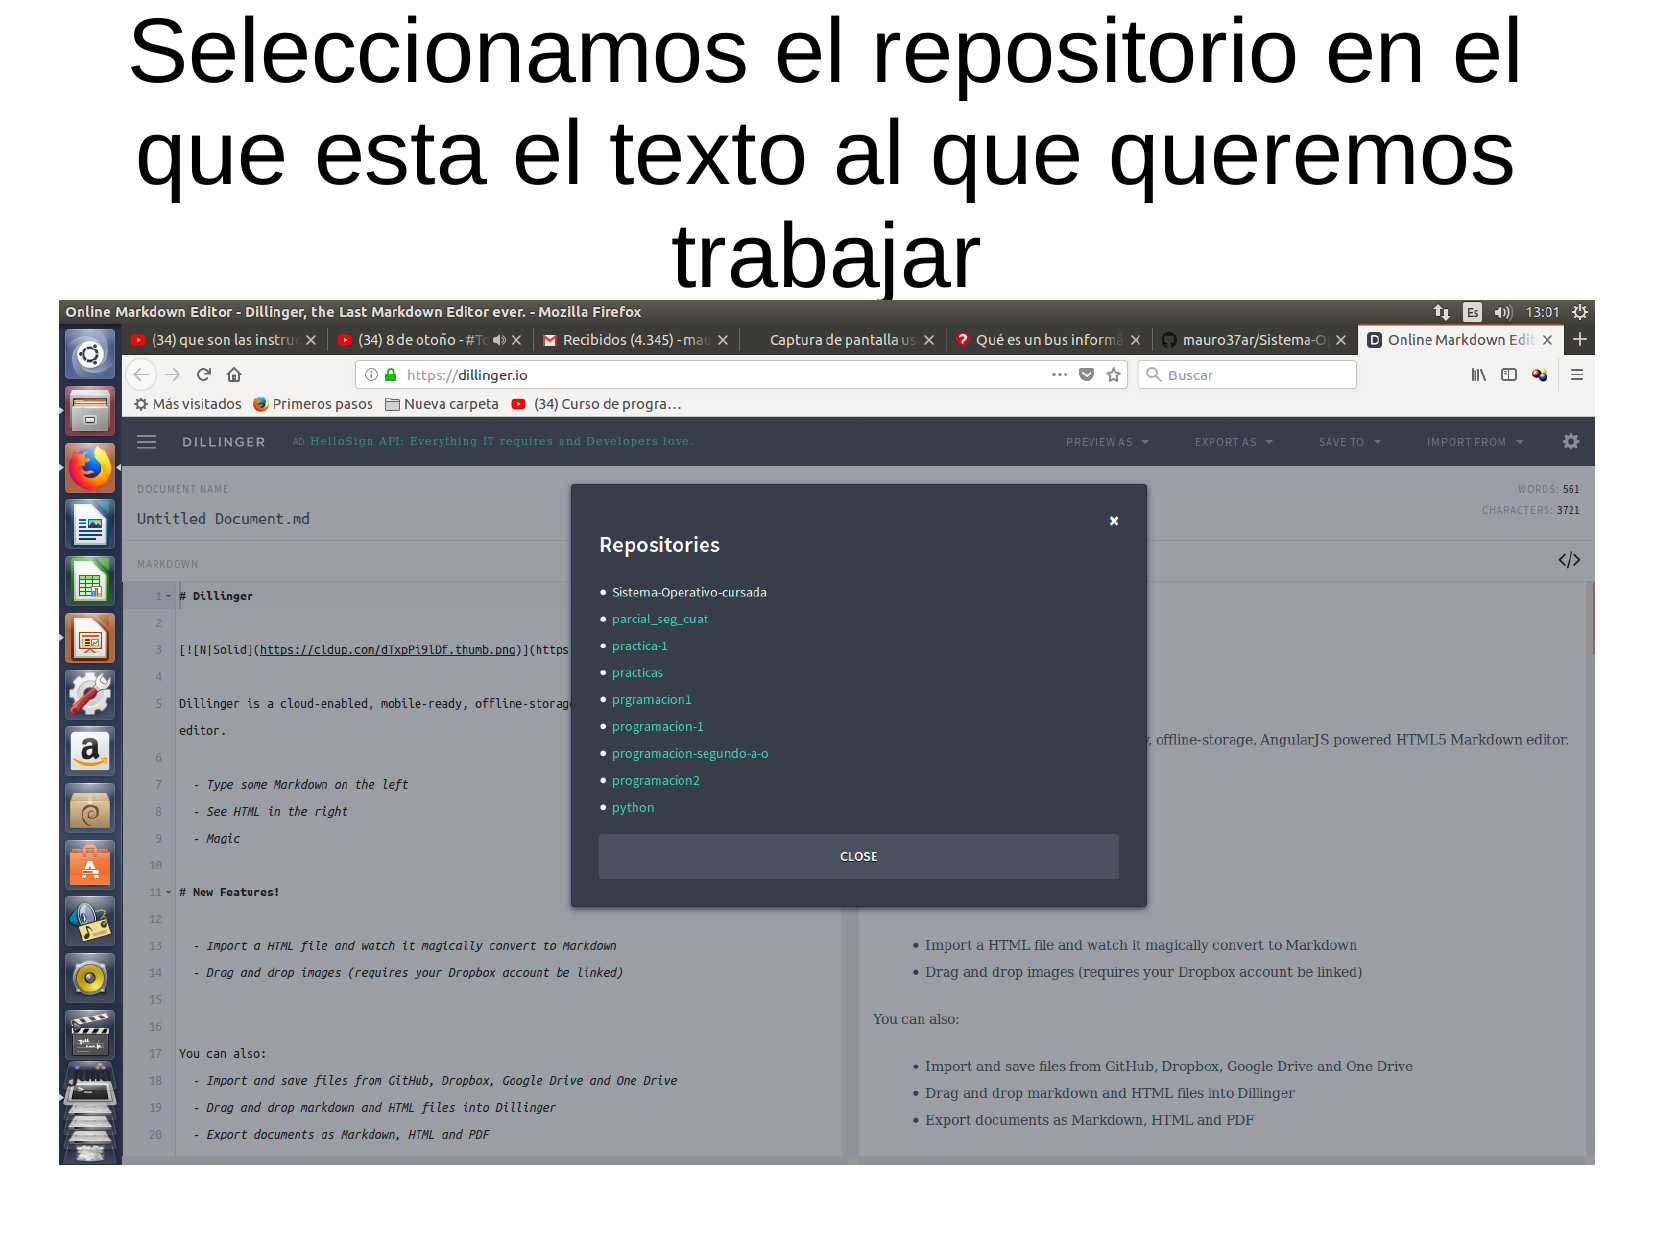

# Seleccionamos el repositorio en el que esta el texto al que queremos trabajar